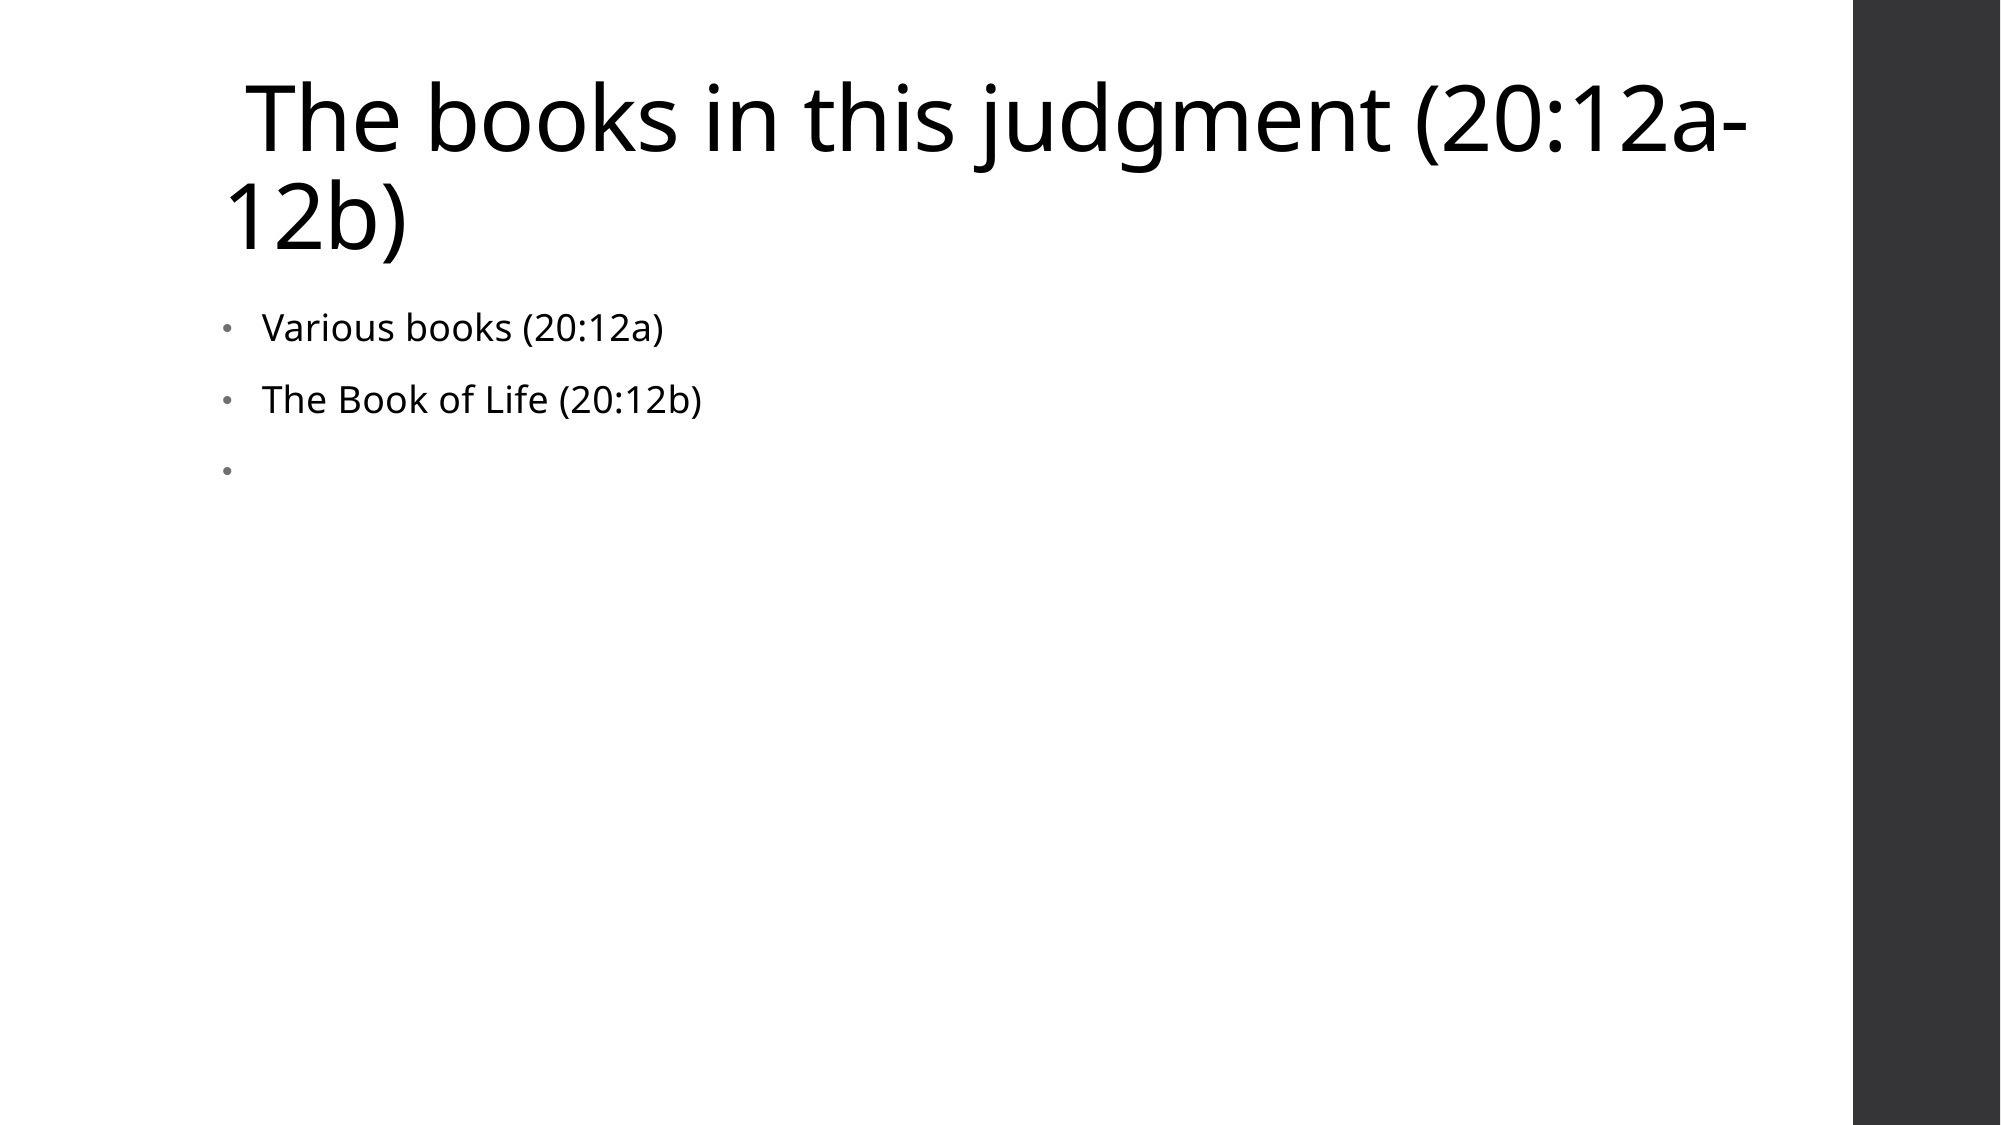

# The books in this judgment (20:12a-12b)
 Various books (20:12a)
 The Book of Life (20:12b)